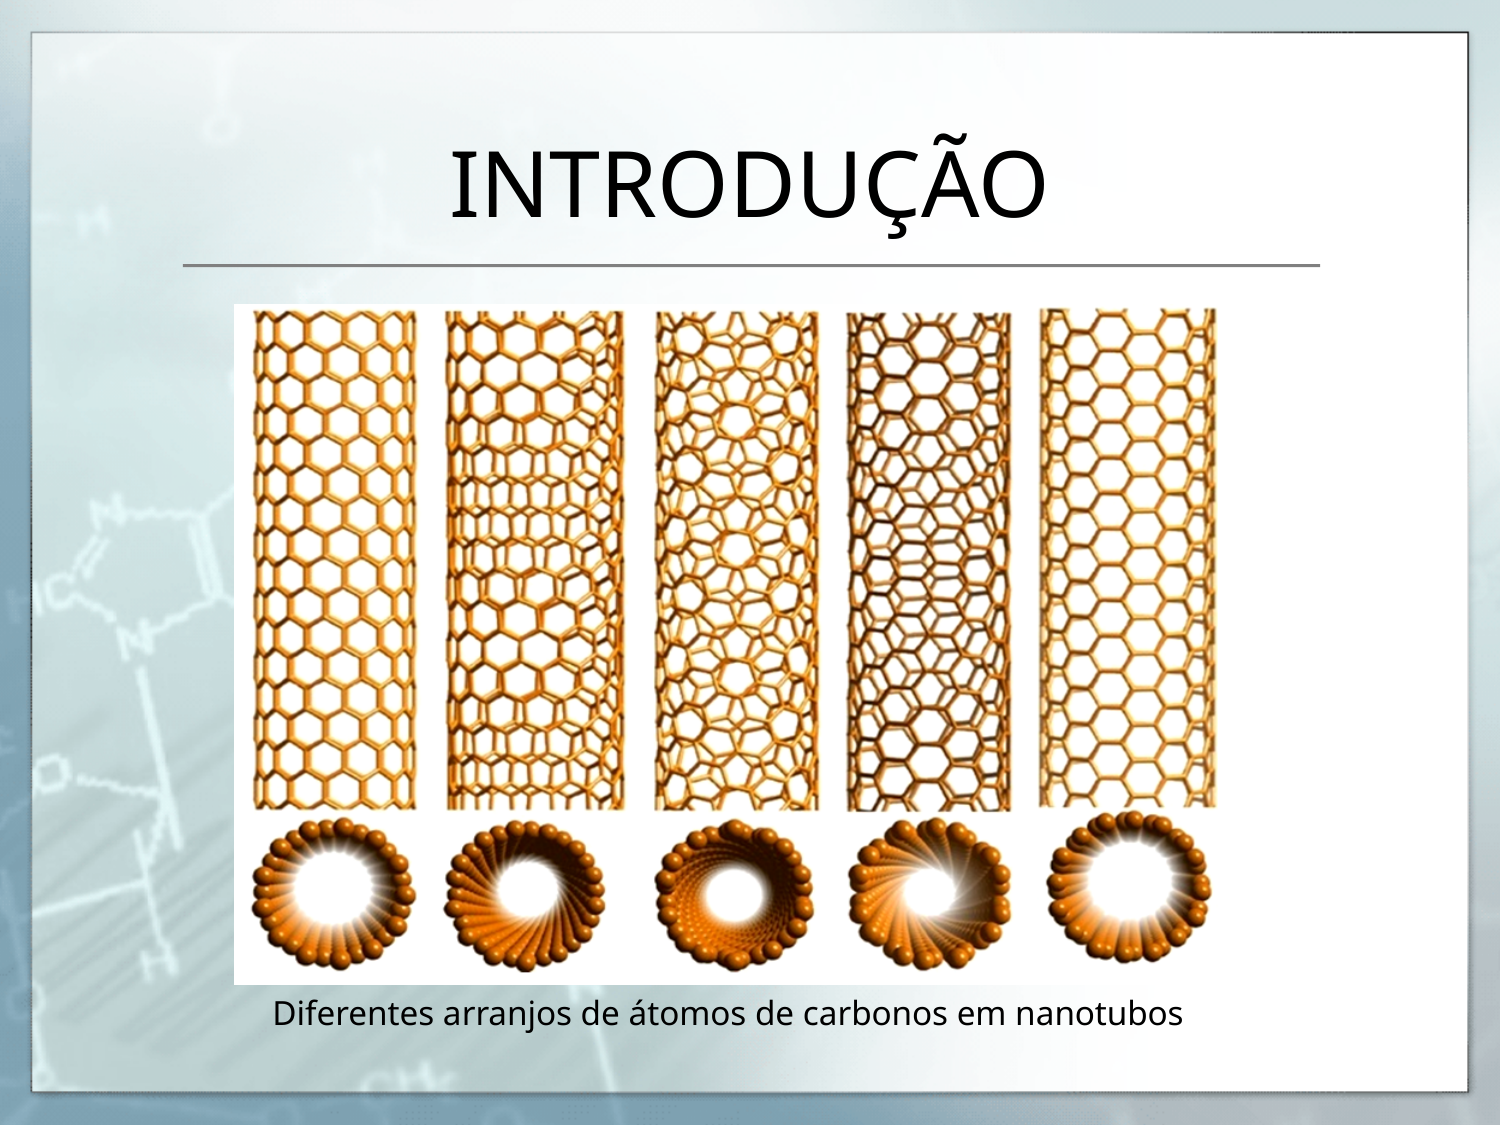

INTRODUÇÃO
Diferentes arranjos de átomos de carbonos em nanotubos